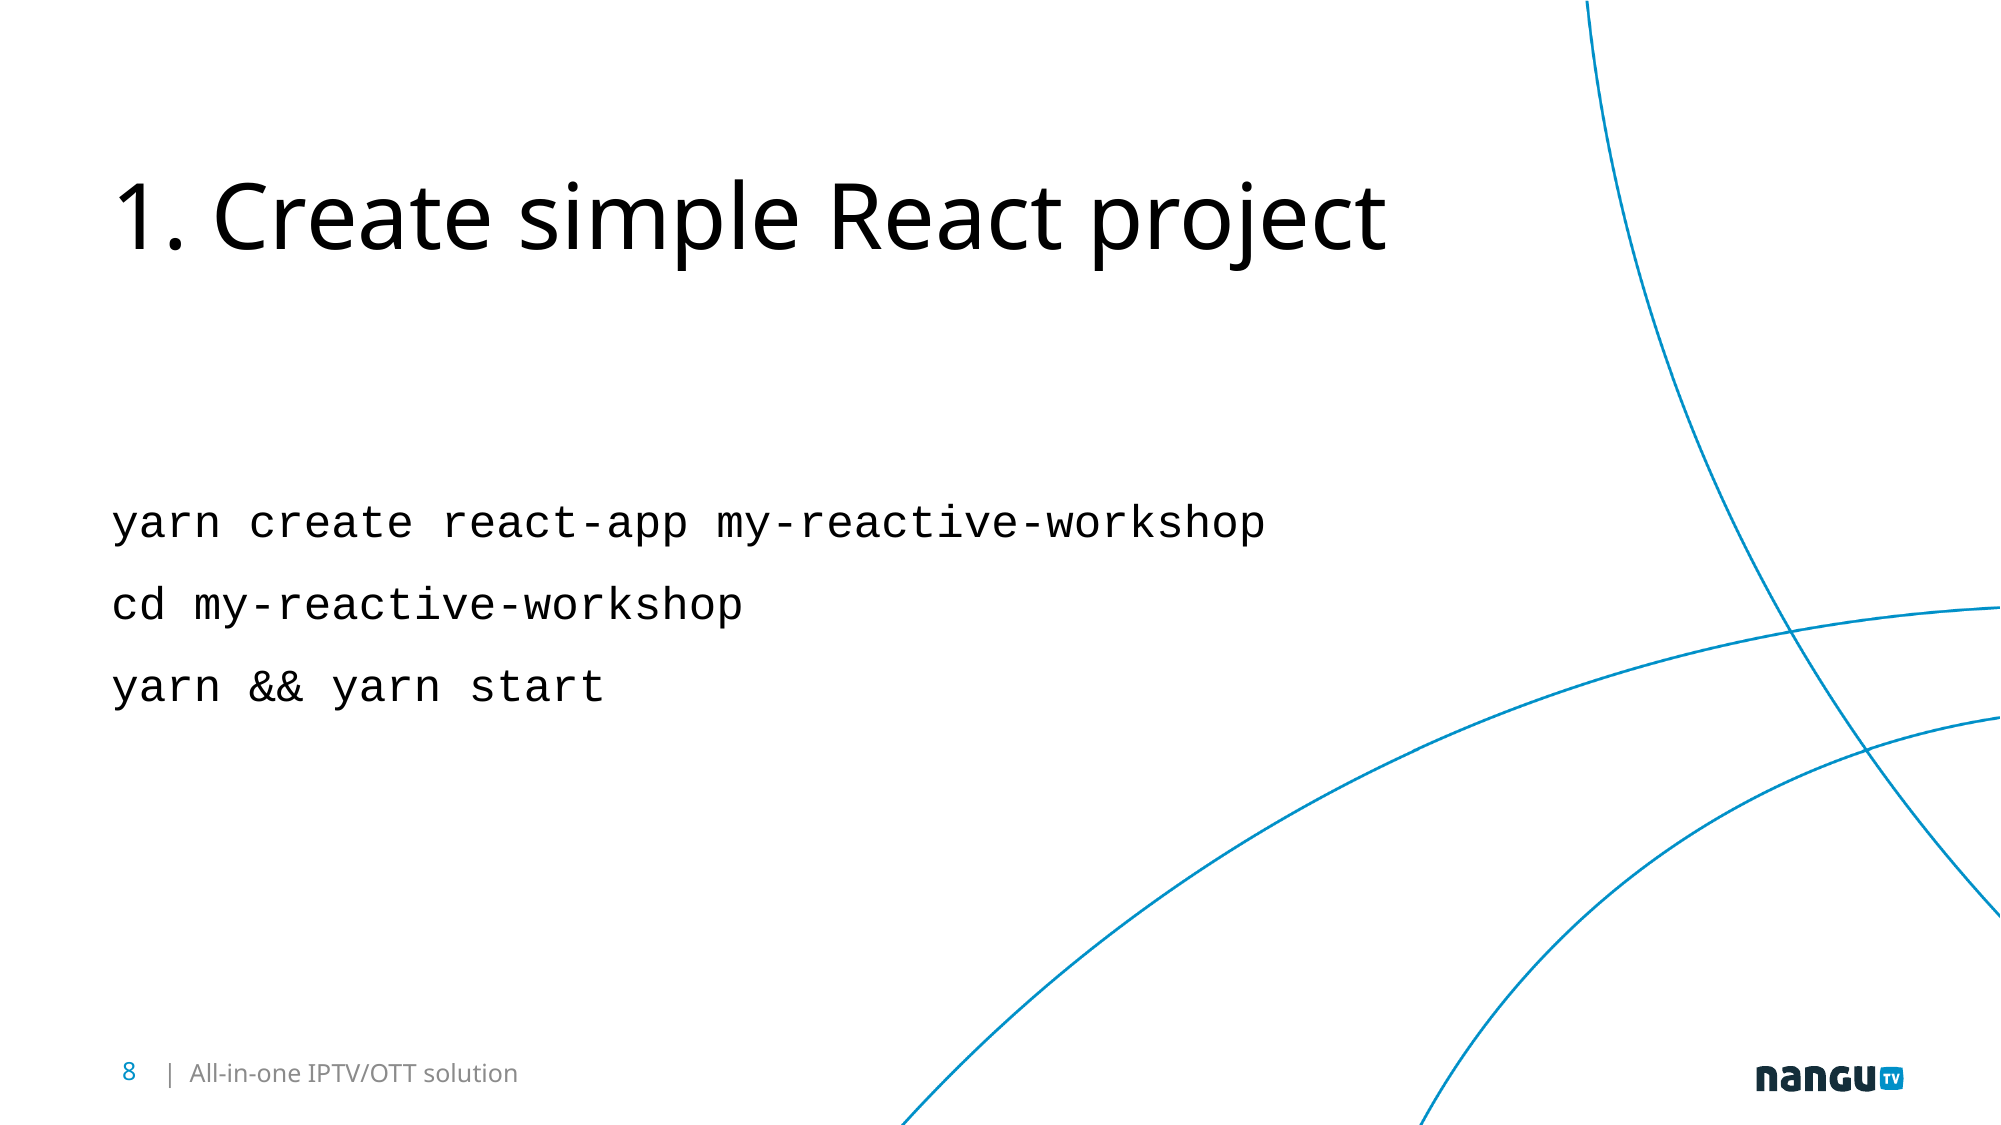

# 1. Create simple React project
yarn create react-app my-reactive-workshop
cd my-reactive-workshop
yarn && yarn start
| All-in-one IPTV/OTT solution